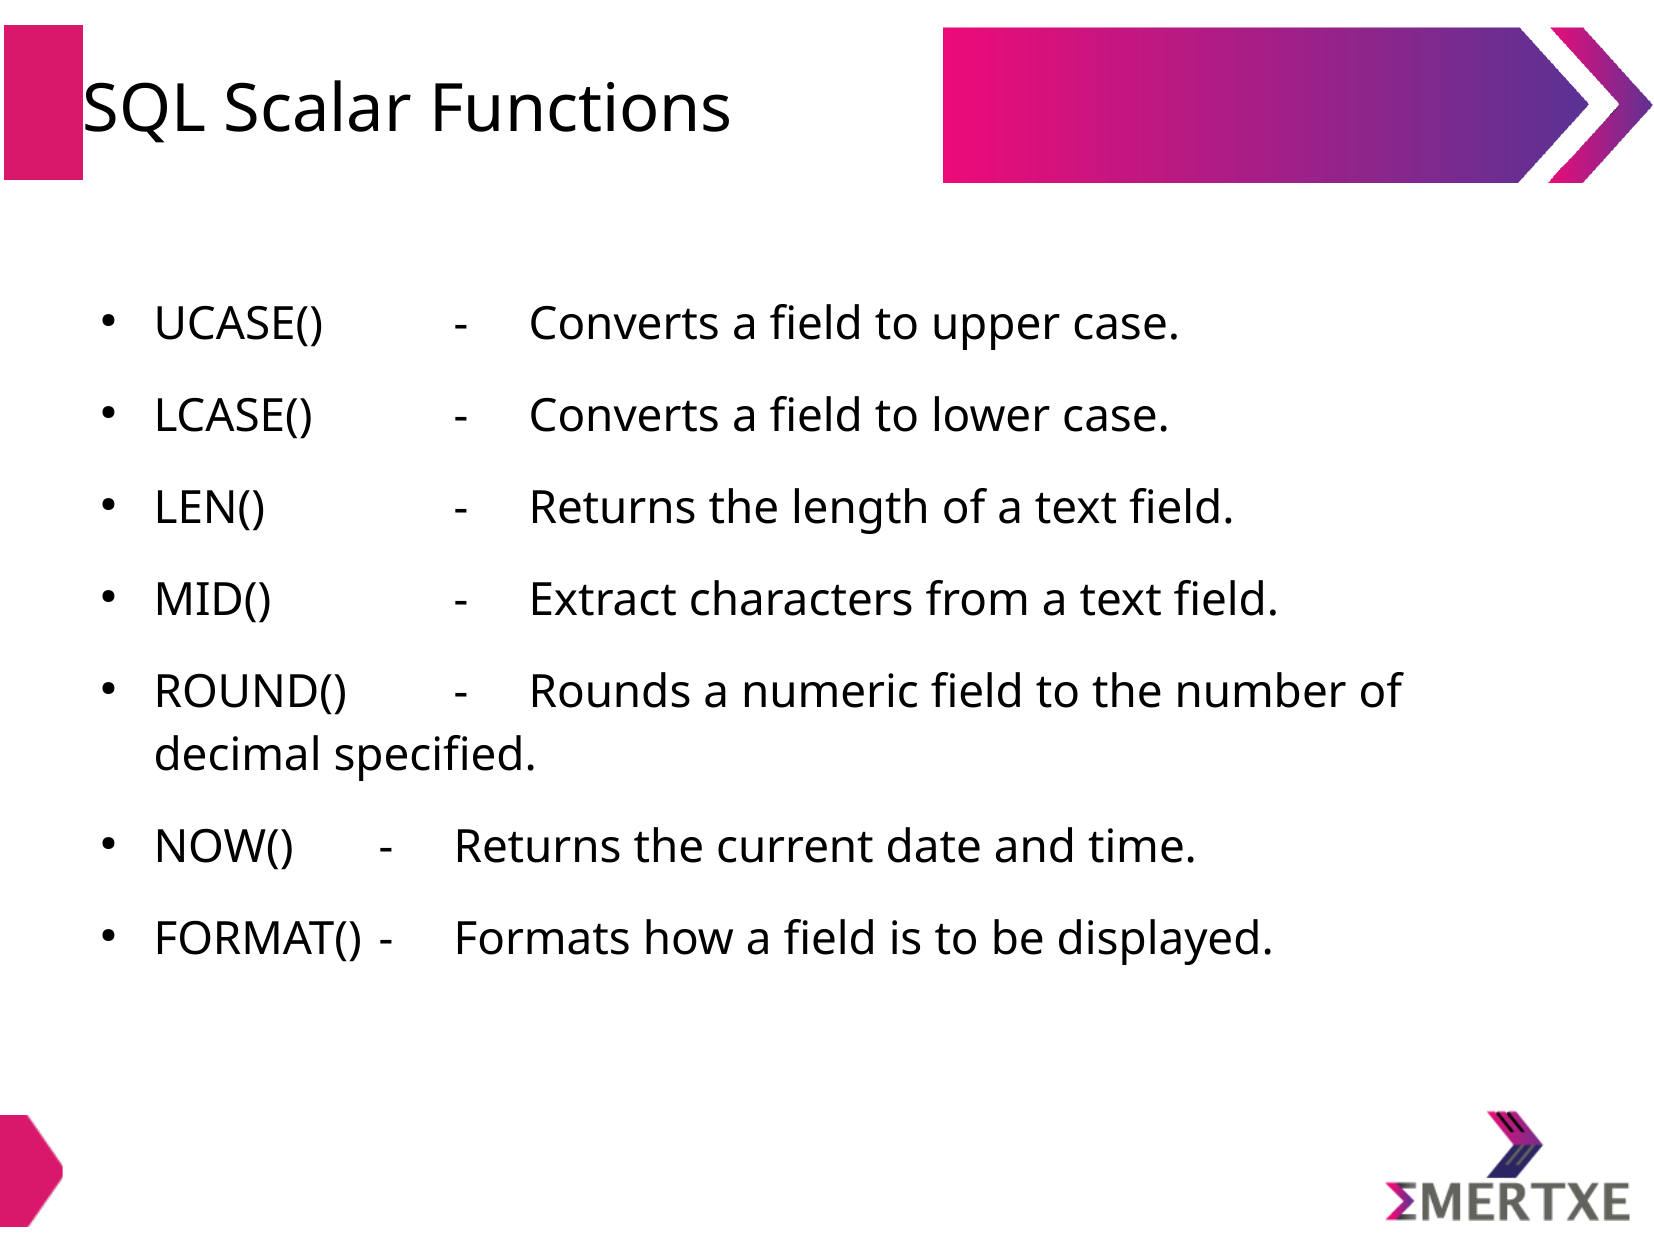

# SQL Scalar Functions
UCASE()		-	Converts a field to upper case.
LCASE()		-	Converts a field to lower case.
LEN()			-	Returns the length of a text field.
MID() 		-	Extract characters from a text field.
ROUND()		-	Rounds a numeric field to the number of decimal specified.
NOW()		-	Returns the current date and time.
FORMAT() 	-	Formats how a field is to be displayed.